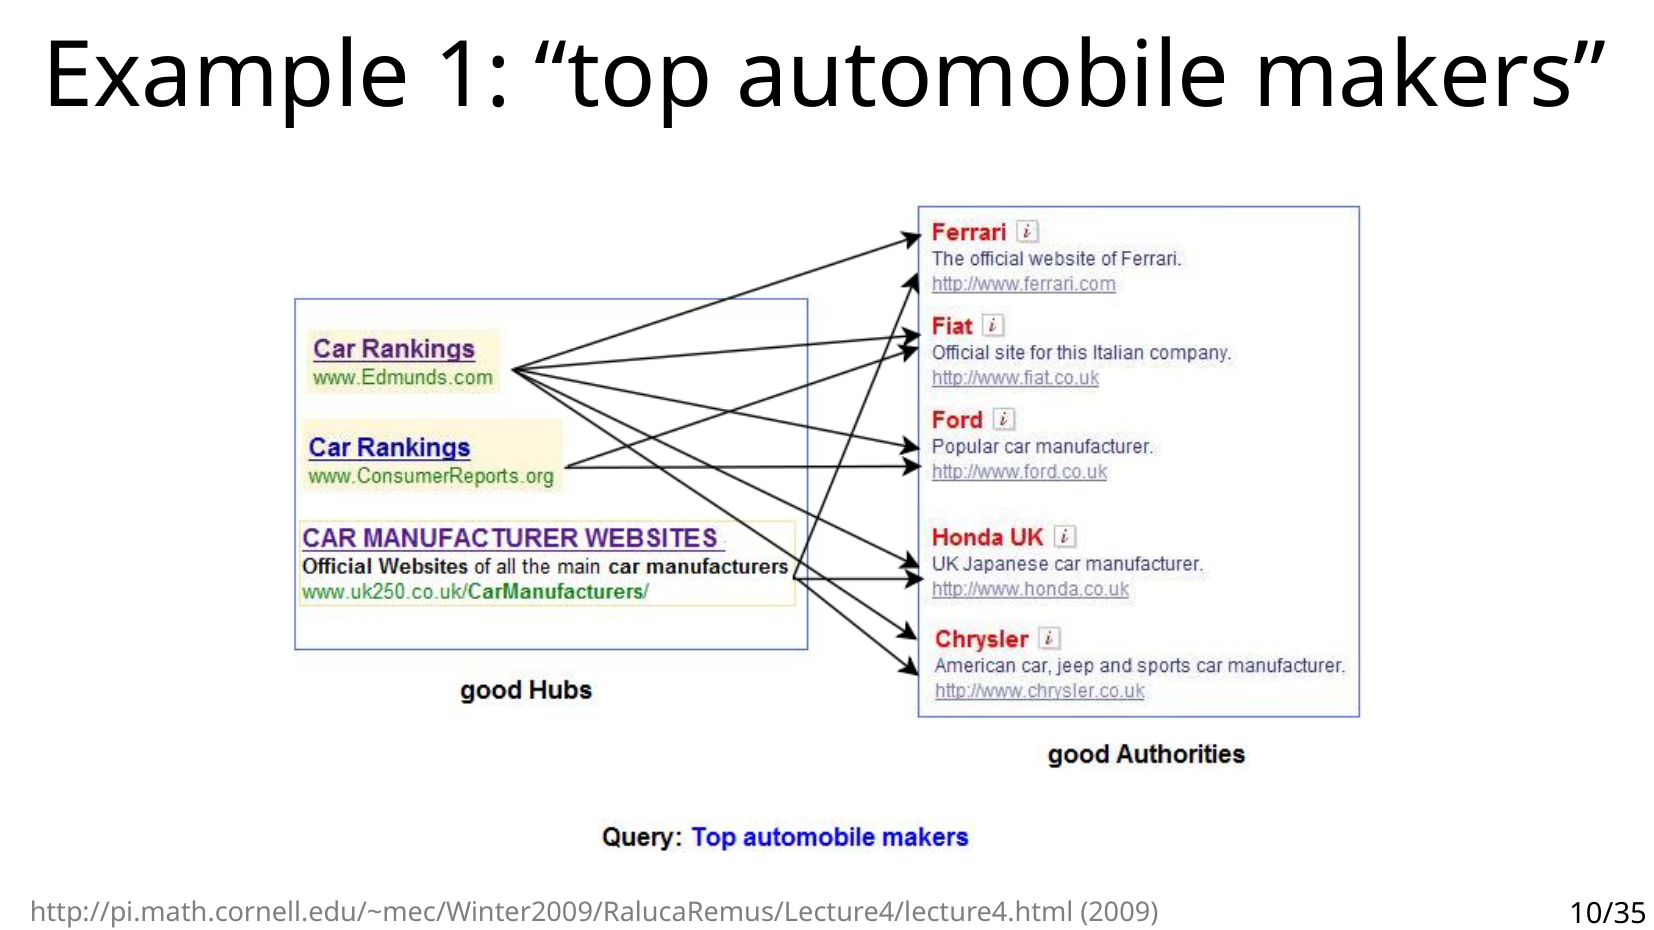

# Example 1: “top automobile makers”
http://pi.math.cornell.edu/~mec/Winter2009/RalucaRemus/Lecture4/lecture4.html (2009)
10